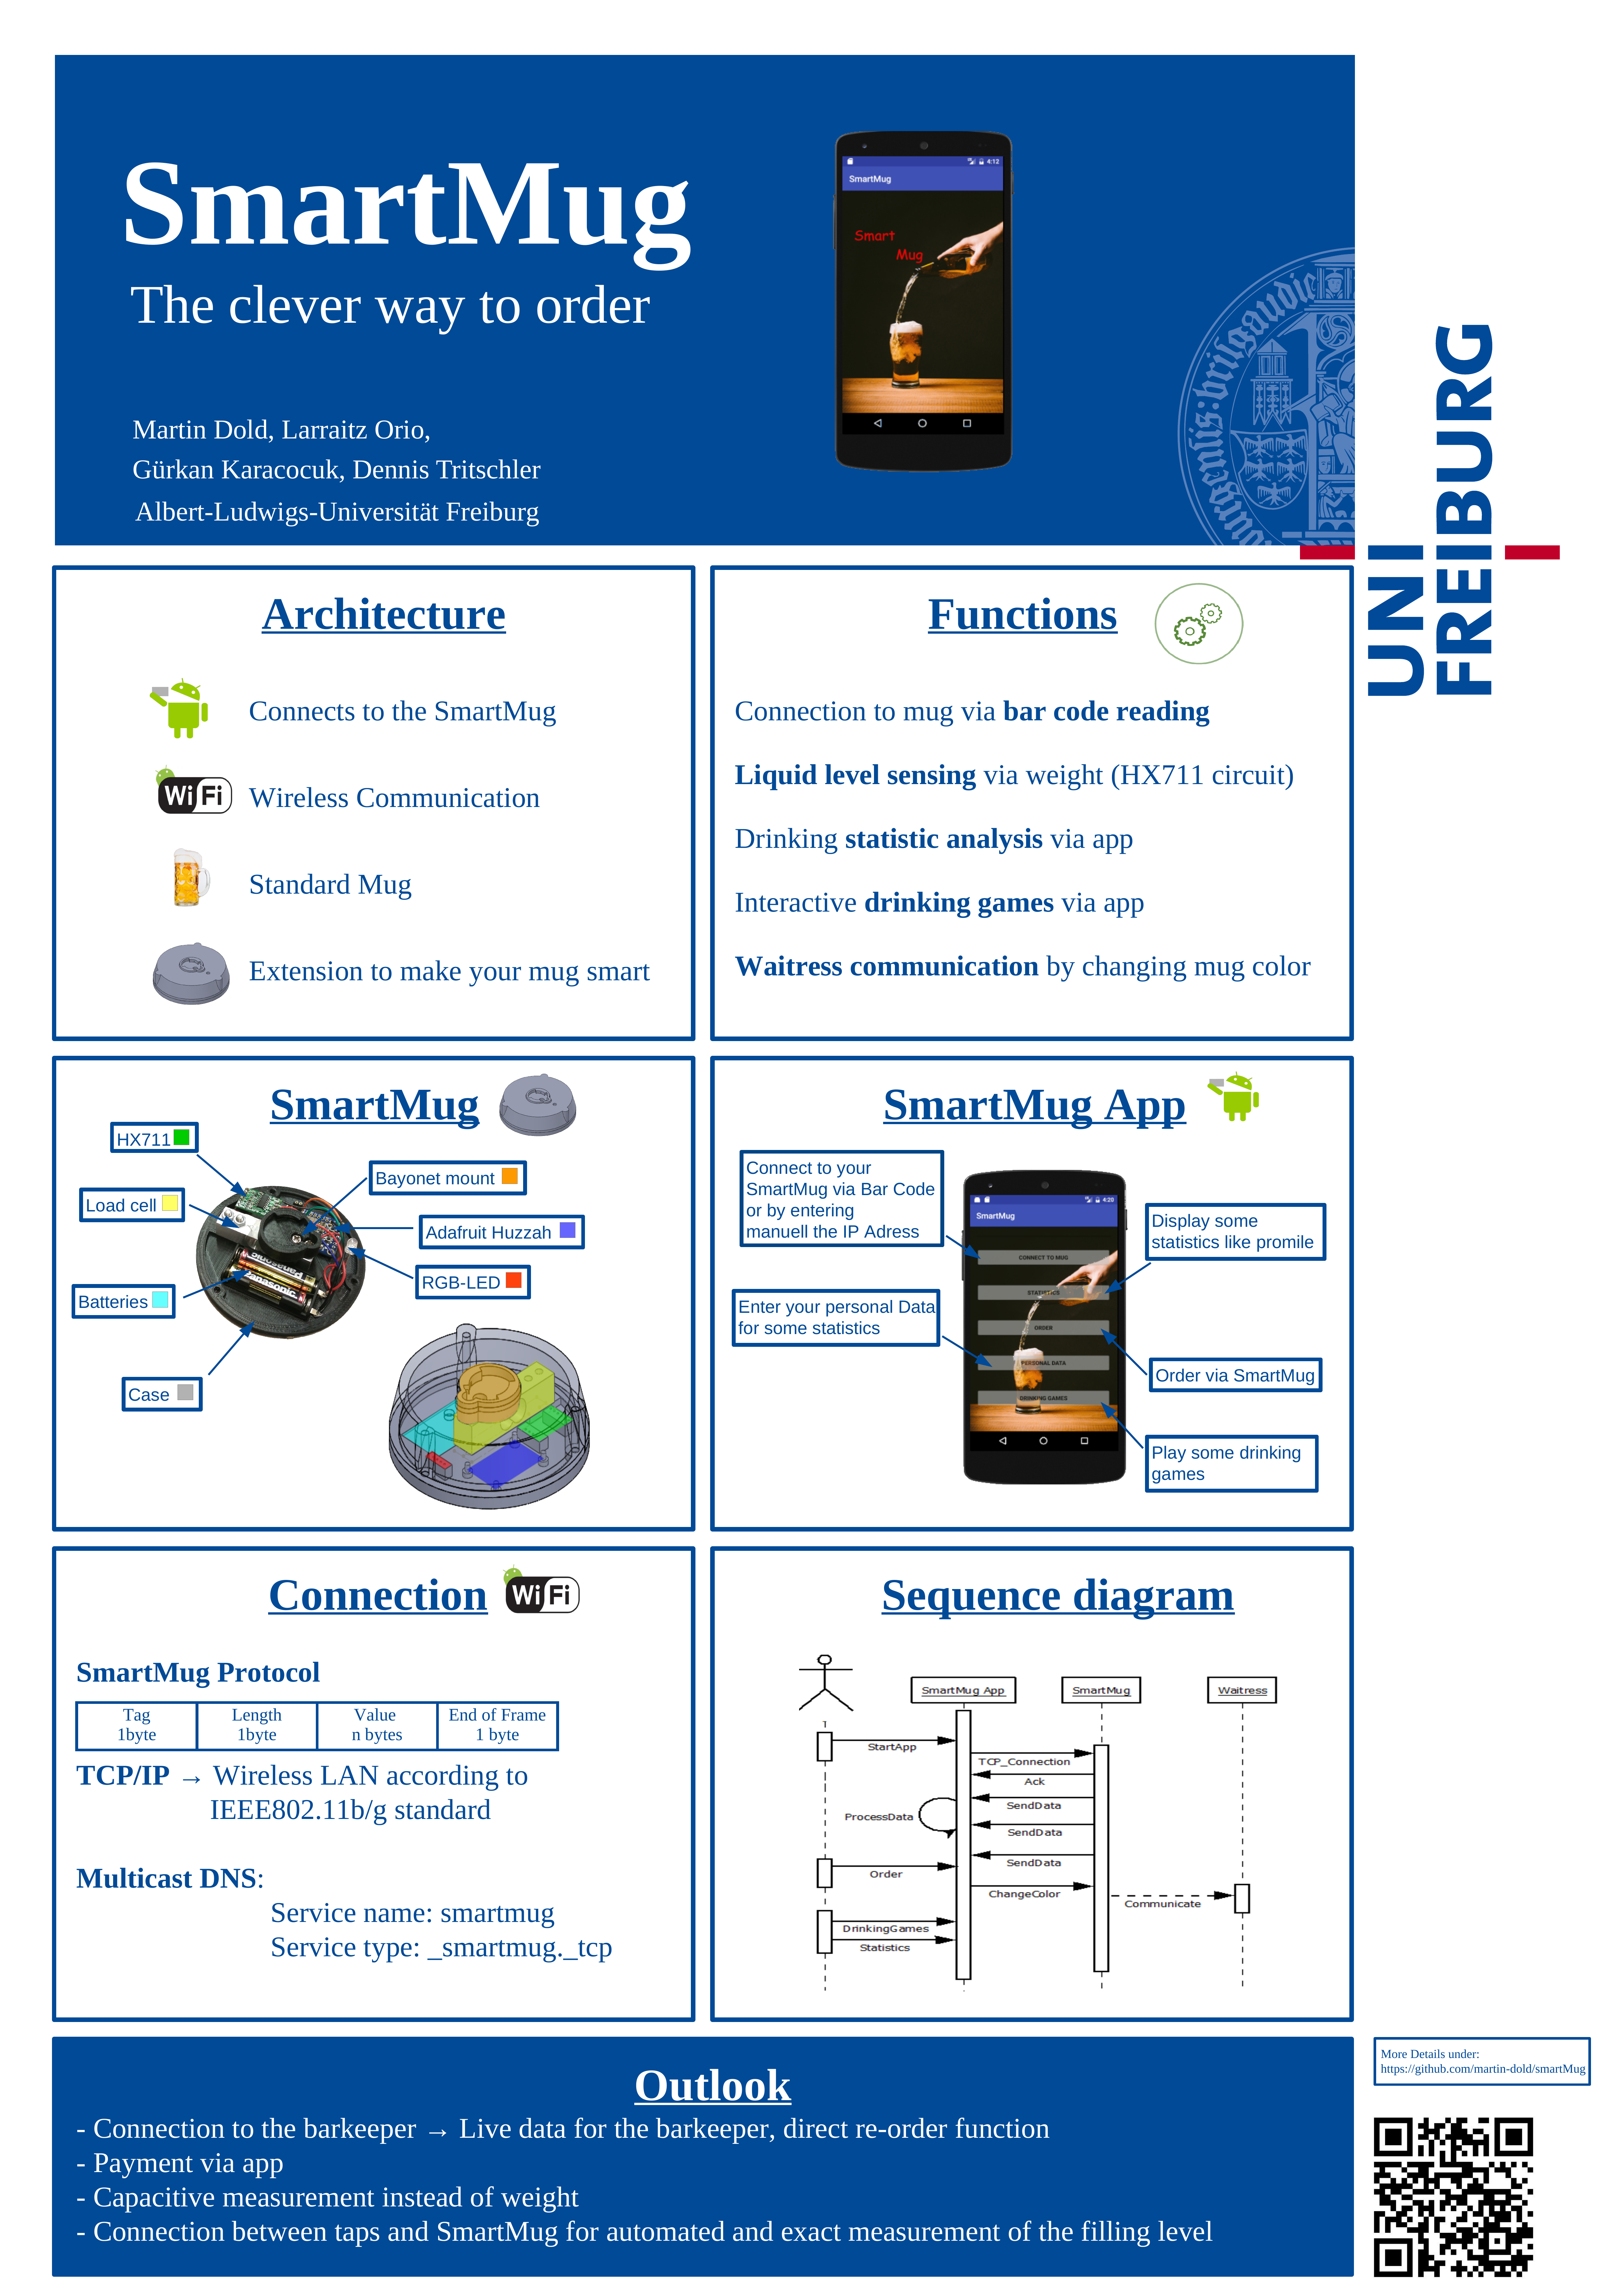

# SmartMug The clever way to order
Martin Dold, Larraitz Orio,
Gürkan Karacocuk, Dennis Tritschler
 Architecture
 Connects to the SmartMug
 Wireless Communication
 Standard Mug
 Extension to make your mug smart
Functions
Connection to mug via bar code reading
Liquid level sensing via weight (HX711 circuit)
Drinking statistic analysis via app
Interactive drinking games via app
Waitress communication by changing mug color
 SmartMug
 SmartMug App
HX711
Connect to your
SmartMug via Bar Code
or by entering
manuell the IP Adress
Bayonet mount
Load cell
Display some
statistics like promile
Adafruit Huzzah
RGB-LED
Batteries
Enter your personal Data
for some statistics
Order via SmartMug
Case
Play some drinking
games
 Connection
SmartMug Protocol
TCP/IP → Wireless LAN according to
	 IEEE802.11b/g standard
Multicast DNS:
 Service name: smartmug
 Service type: _smartmug._tcp
 Sequence diagram
| Tag 1byte | Length 1byte | Value n bytes | End of Frame 1 byte |
| --- | --- | --- | --- |
More Details under:
https://github.com/martin-dold/smartMug
 Outlook
- Connection to the barkeeper → Live data for the barkeeper, direct re-order function
- Payment via app
- Capacitive measurement instead of weight
- Connection between taps and SmartMug for automated and exact measurement of the filling level